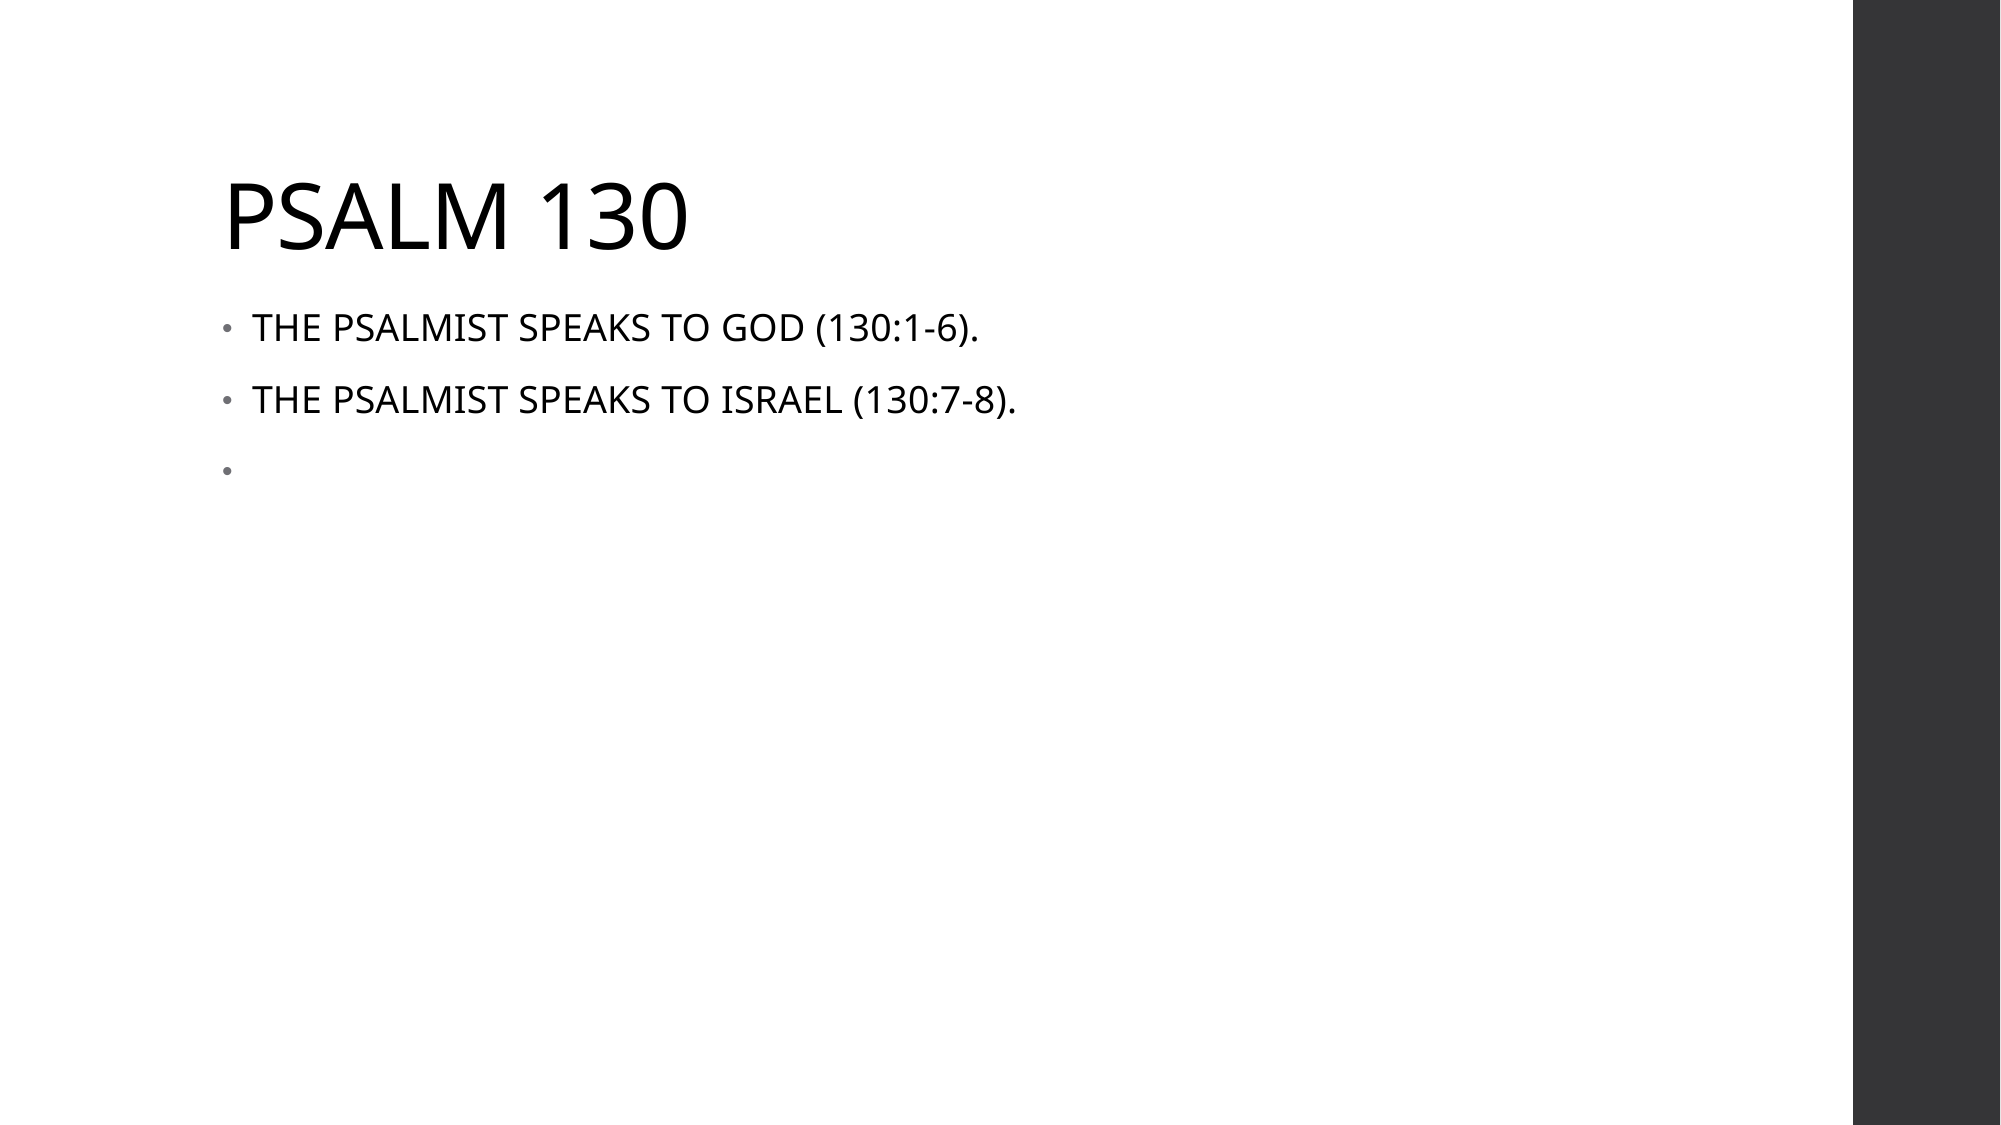

# PSALM 130
THE PSALMIST SPEAKS TO GOD (130:1-6).
THE PSALMIST SPEAKS TO ISRAEL (130:7-8).